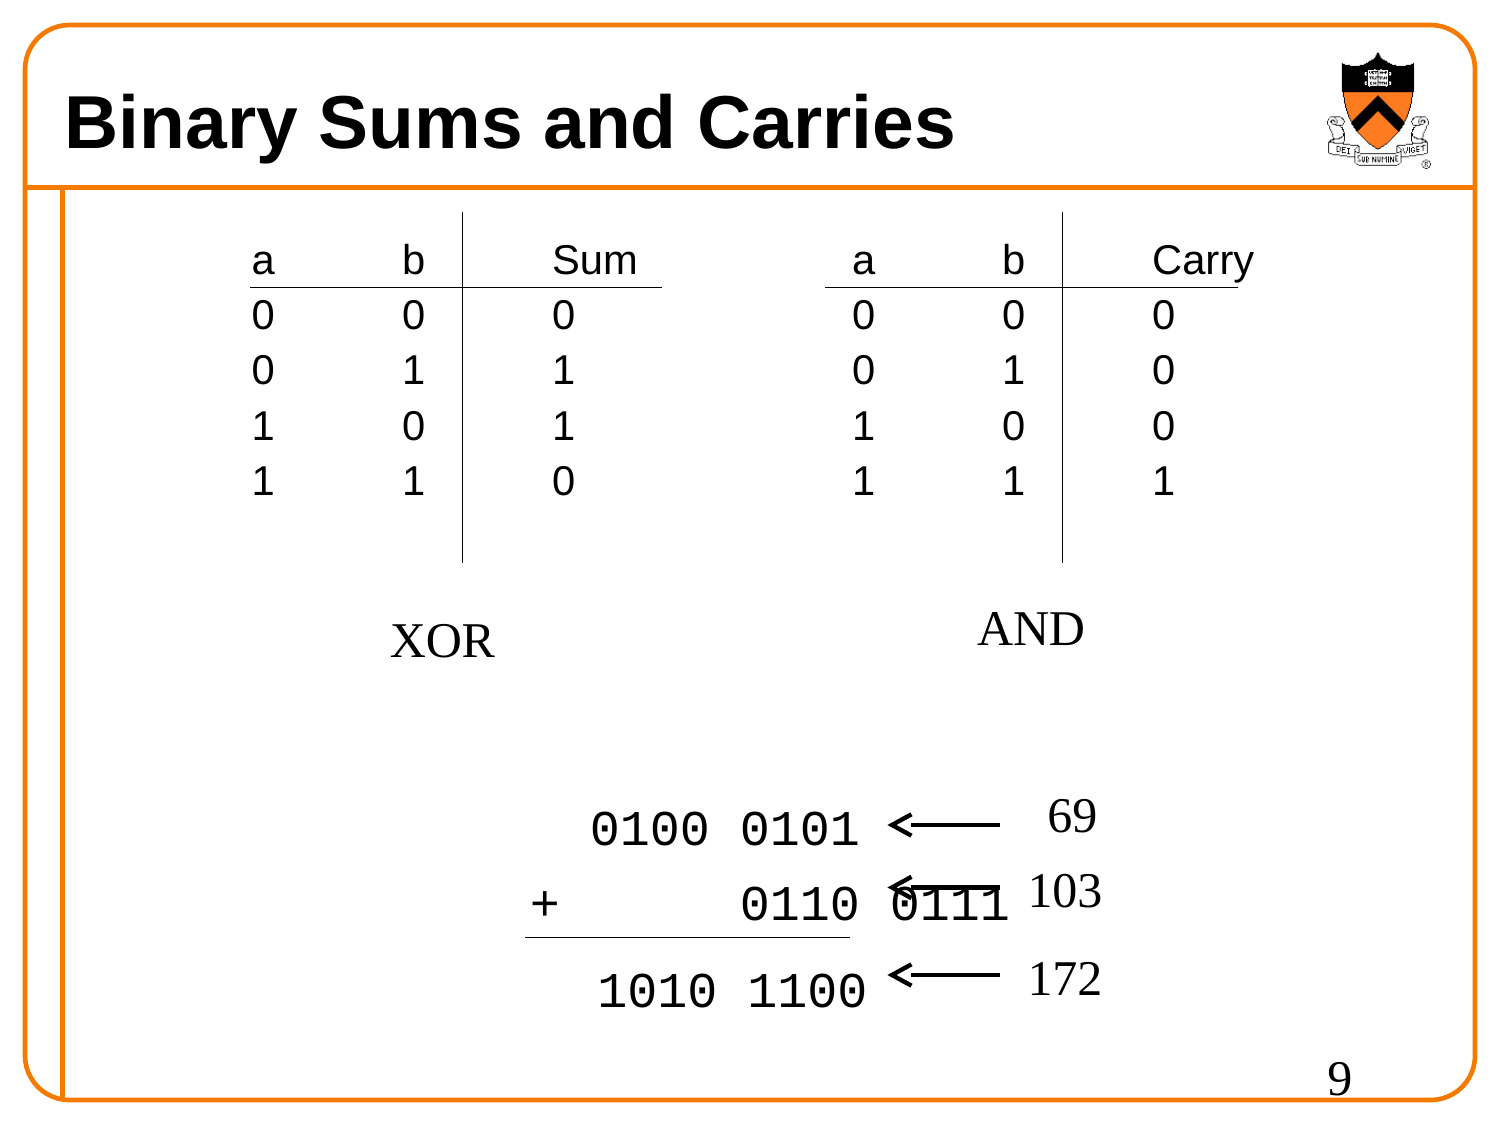

# Binary Sums and Carries
	a	b	Sum		a	b	Carry
	0	0	0		0	0	0
	0	1	1		0	1	0
	1	0	1		1	0	0
	1	1	0		1	1	1
AND
XOR
69
	 	0100 0101
103
	 + 	0110 0111
172
 1010 1100
9